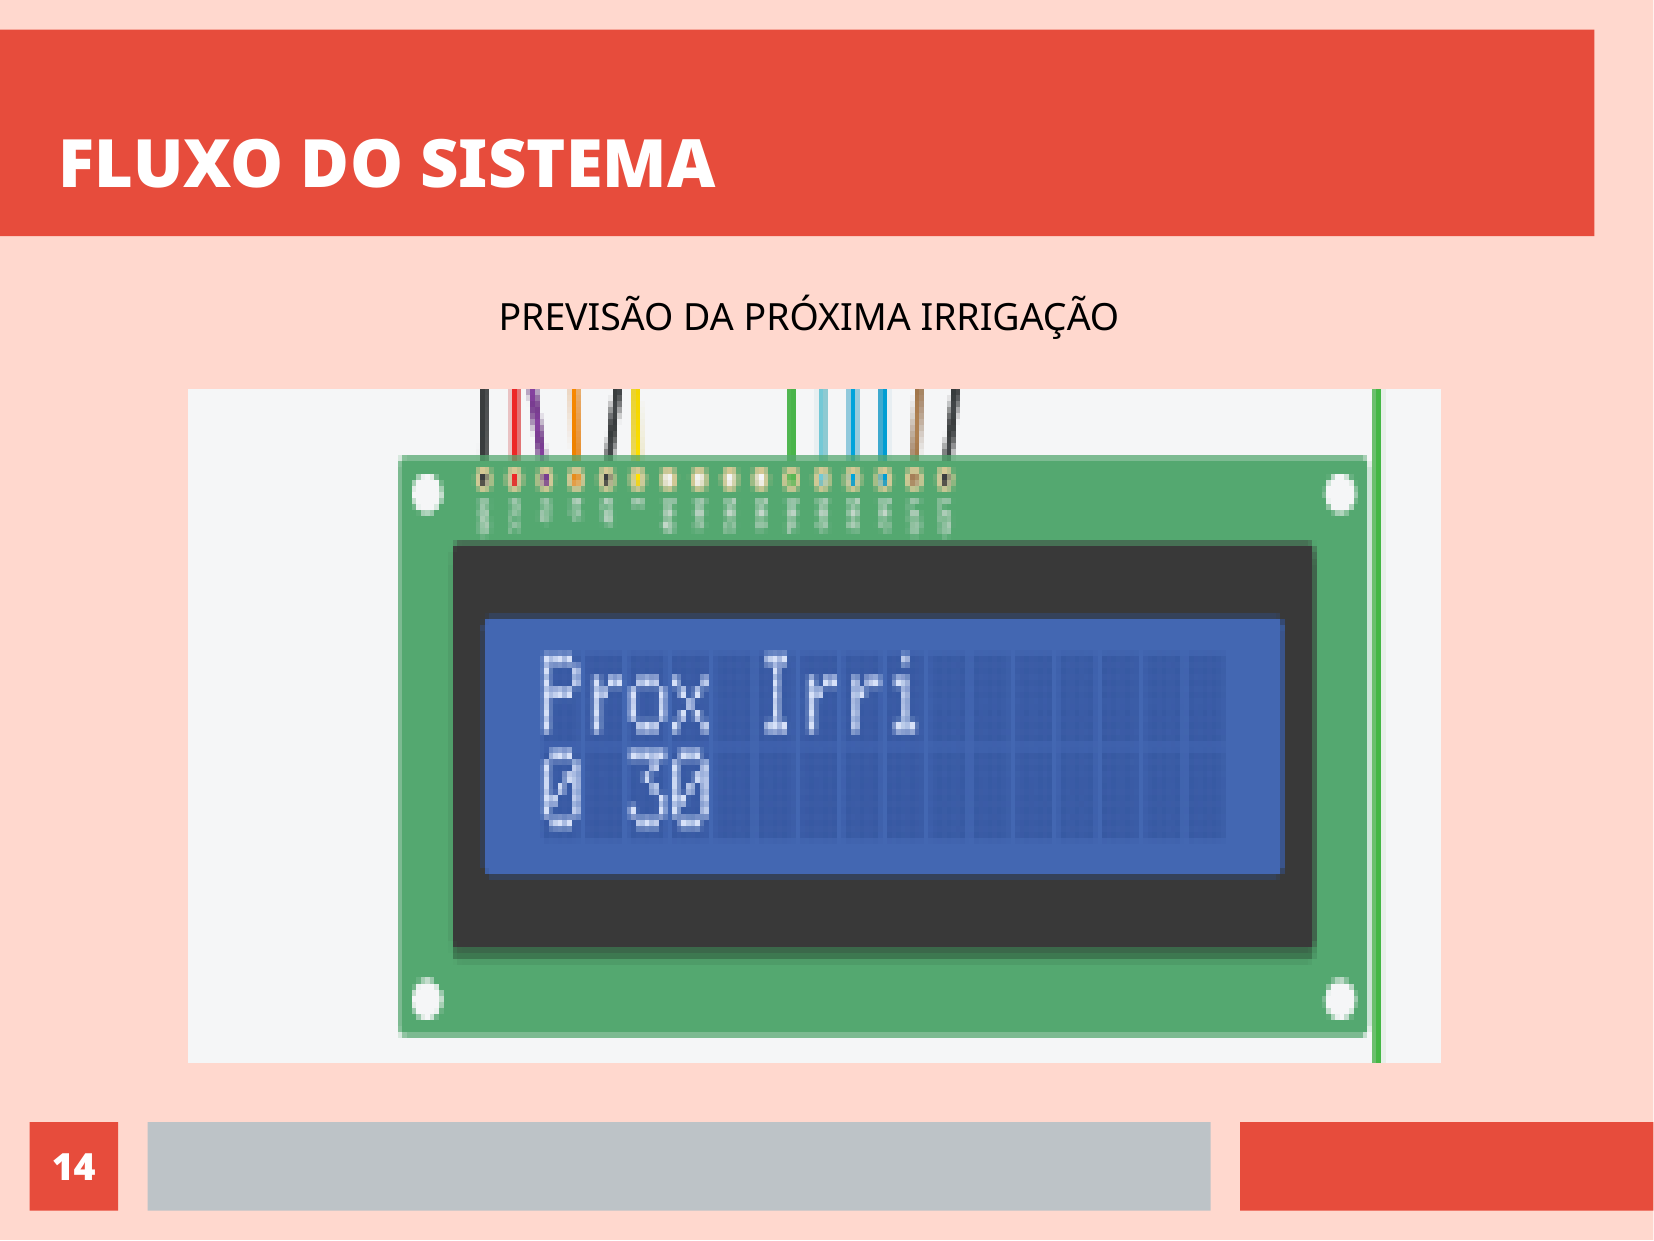

# FLUXO DO SISTEMA
PREVISÃO DA PRÓXIMA IRRIGAÇÃO
14